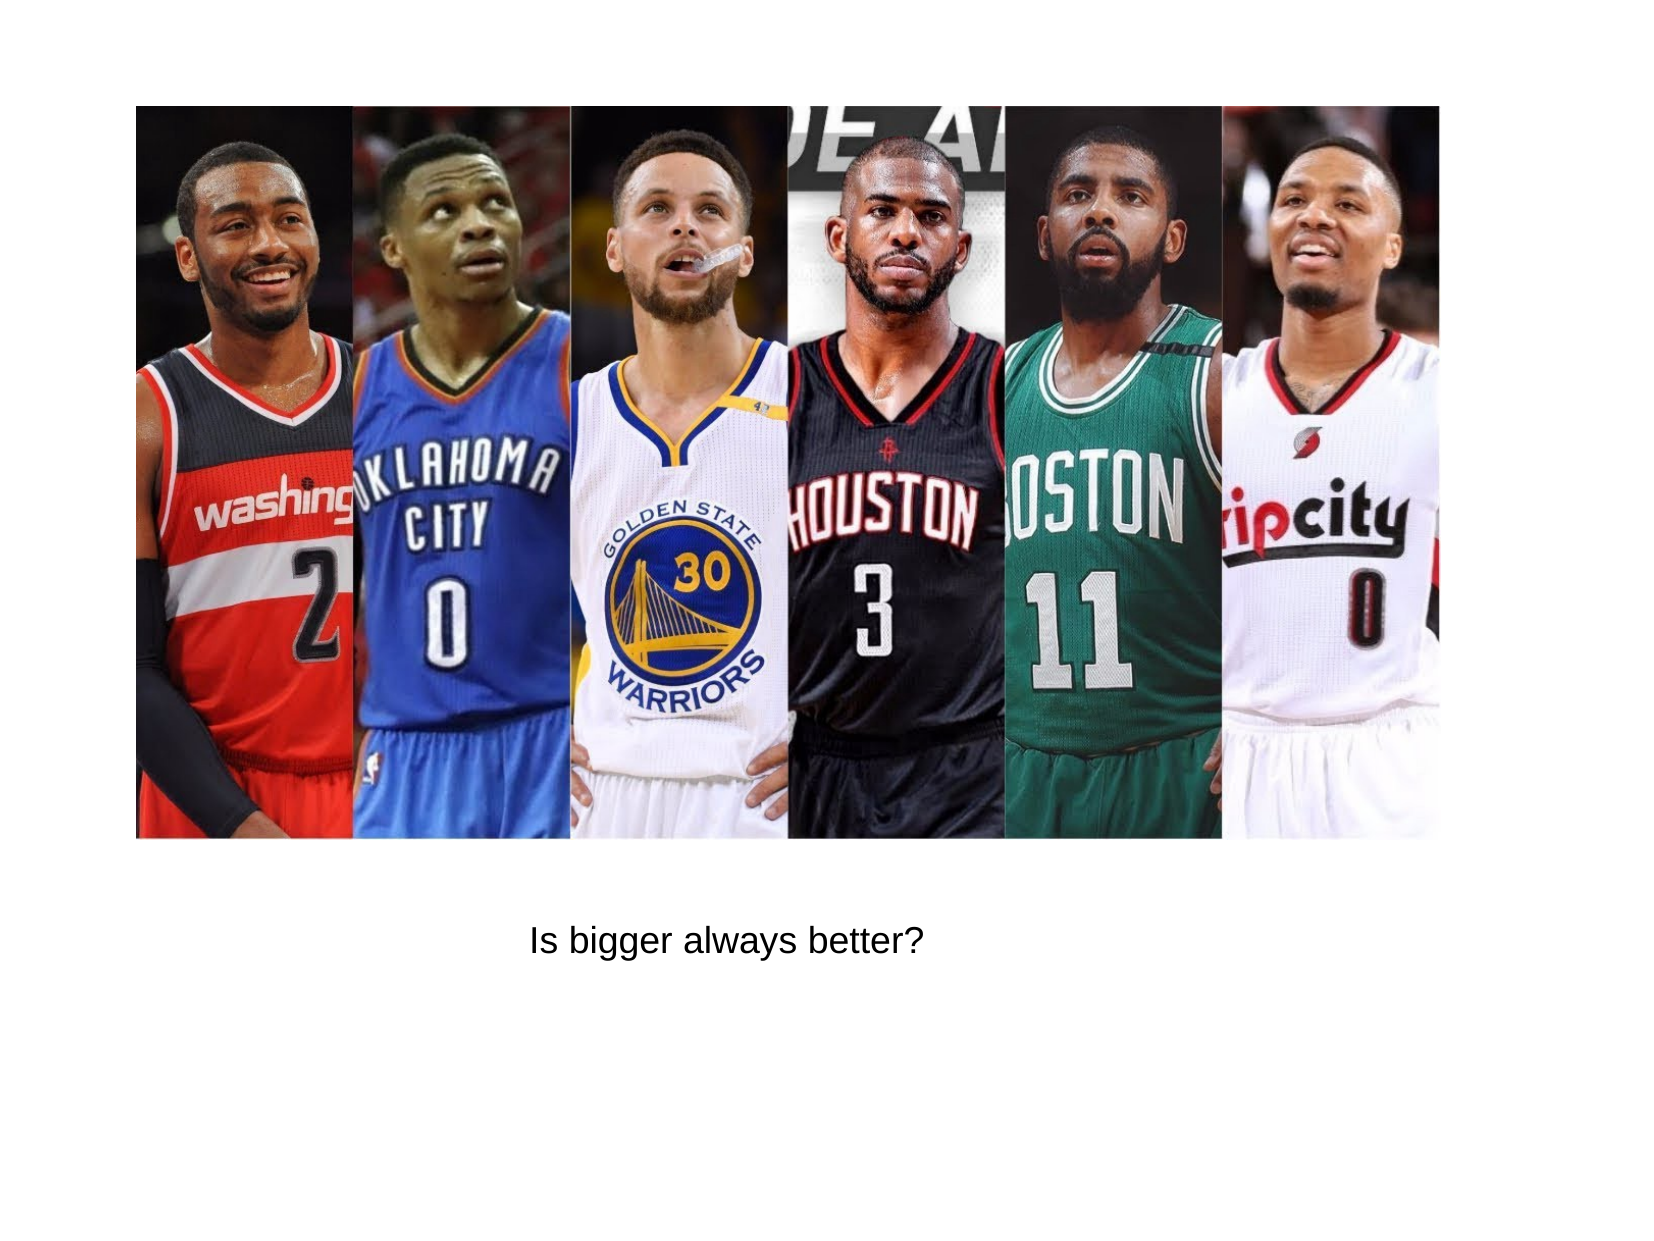

US vs Foreign players?
Is bigger always better?